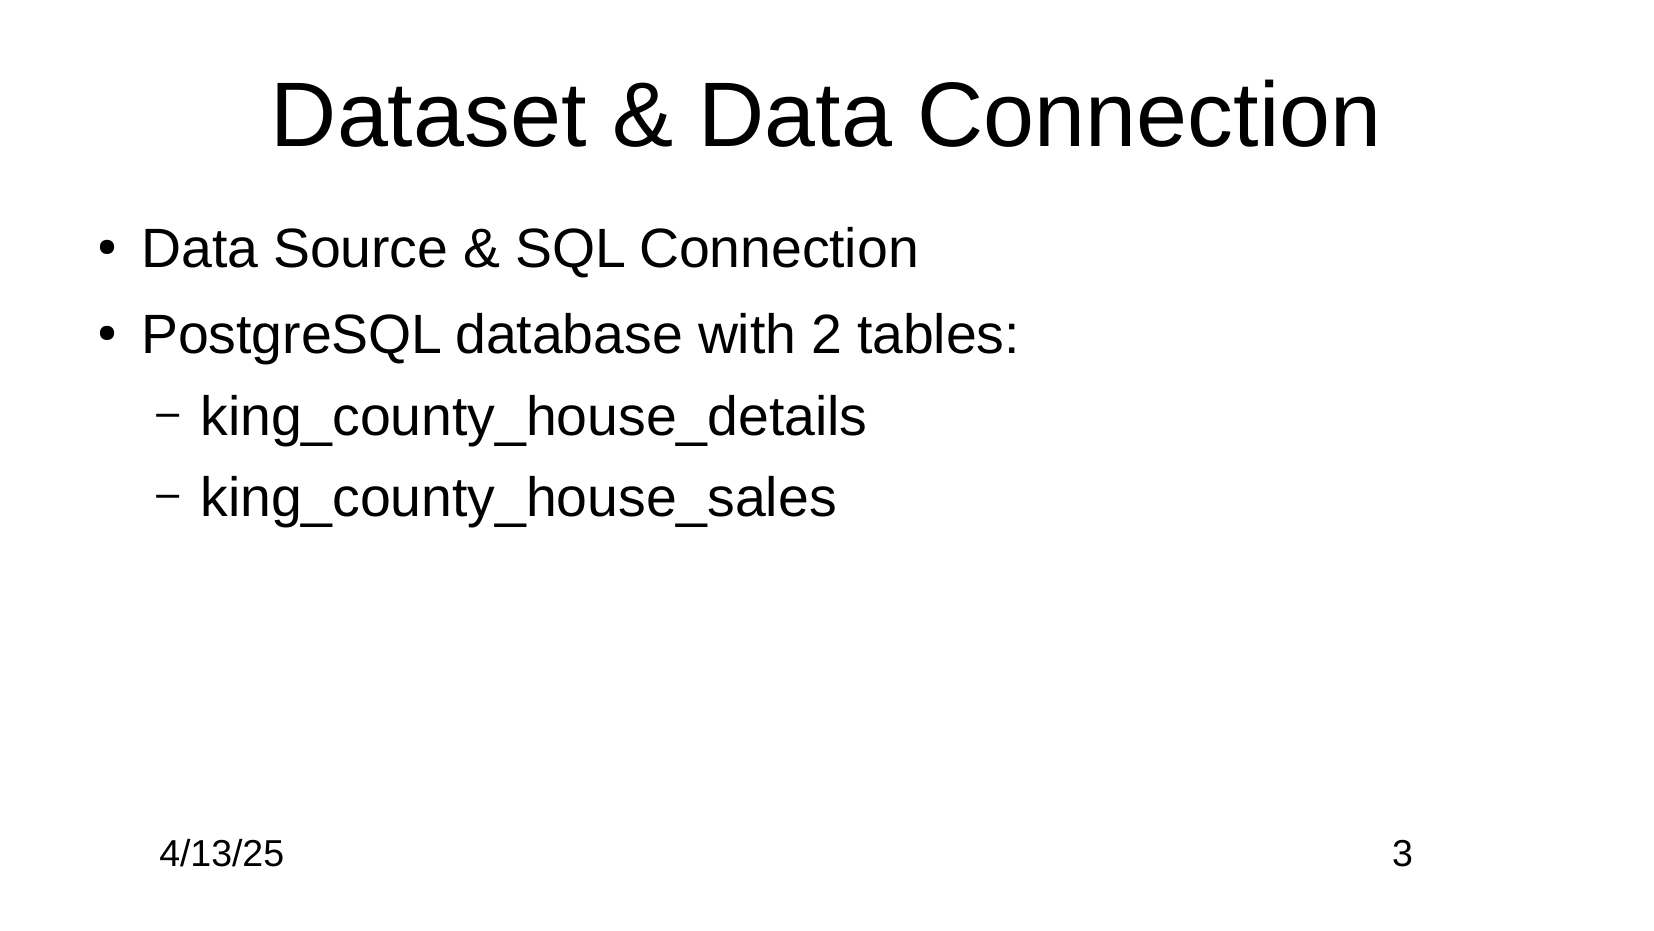

# Dataset & Data Connection
Data Source & SQL Connection
PostgreSQL database with 2 tables:
king_county_house_details
king_county_house_sales